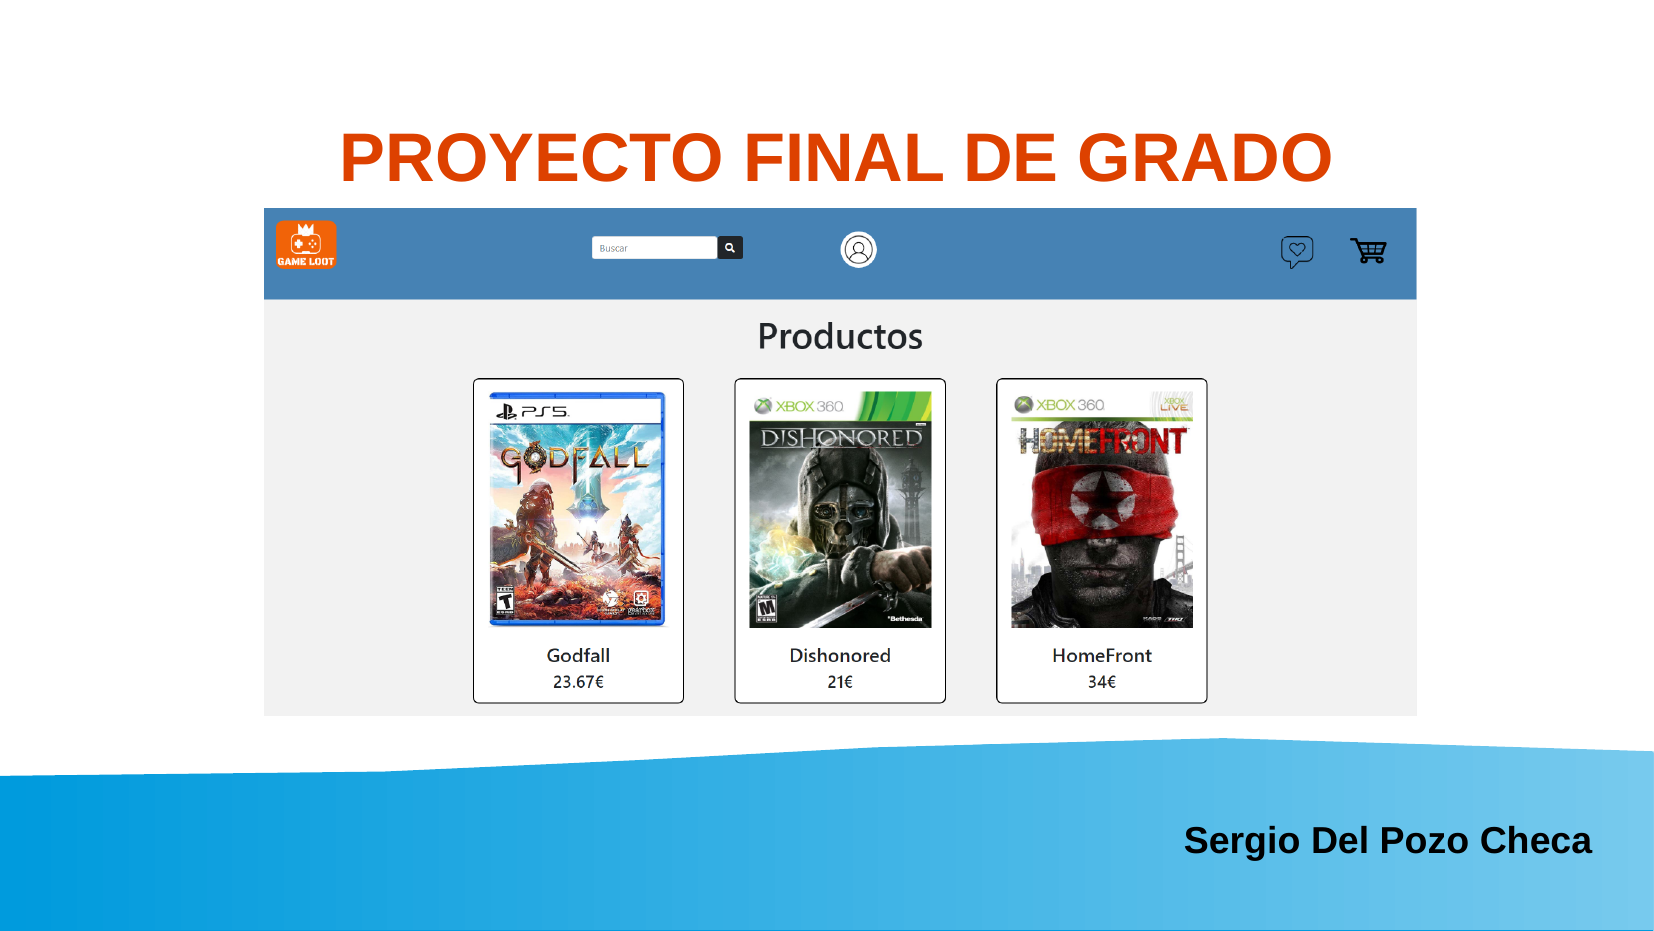

# PROYECTO FINAL DE GRADO
Sergio Del Pozo Checa